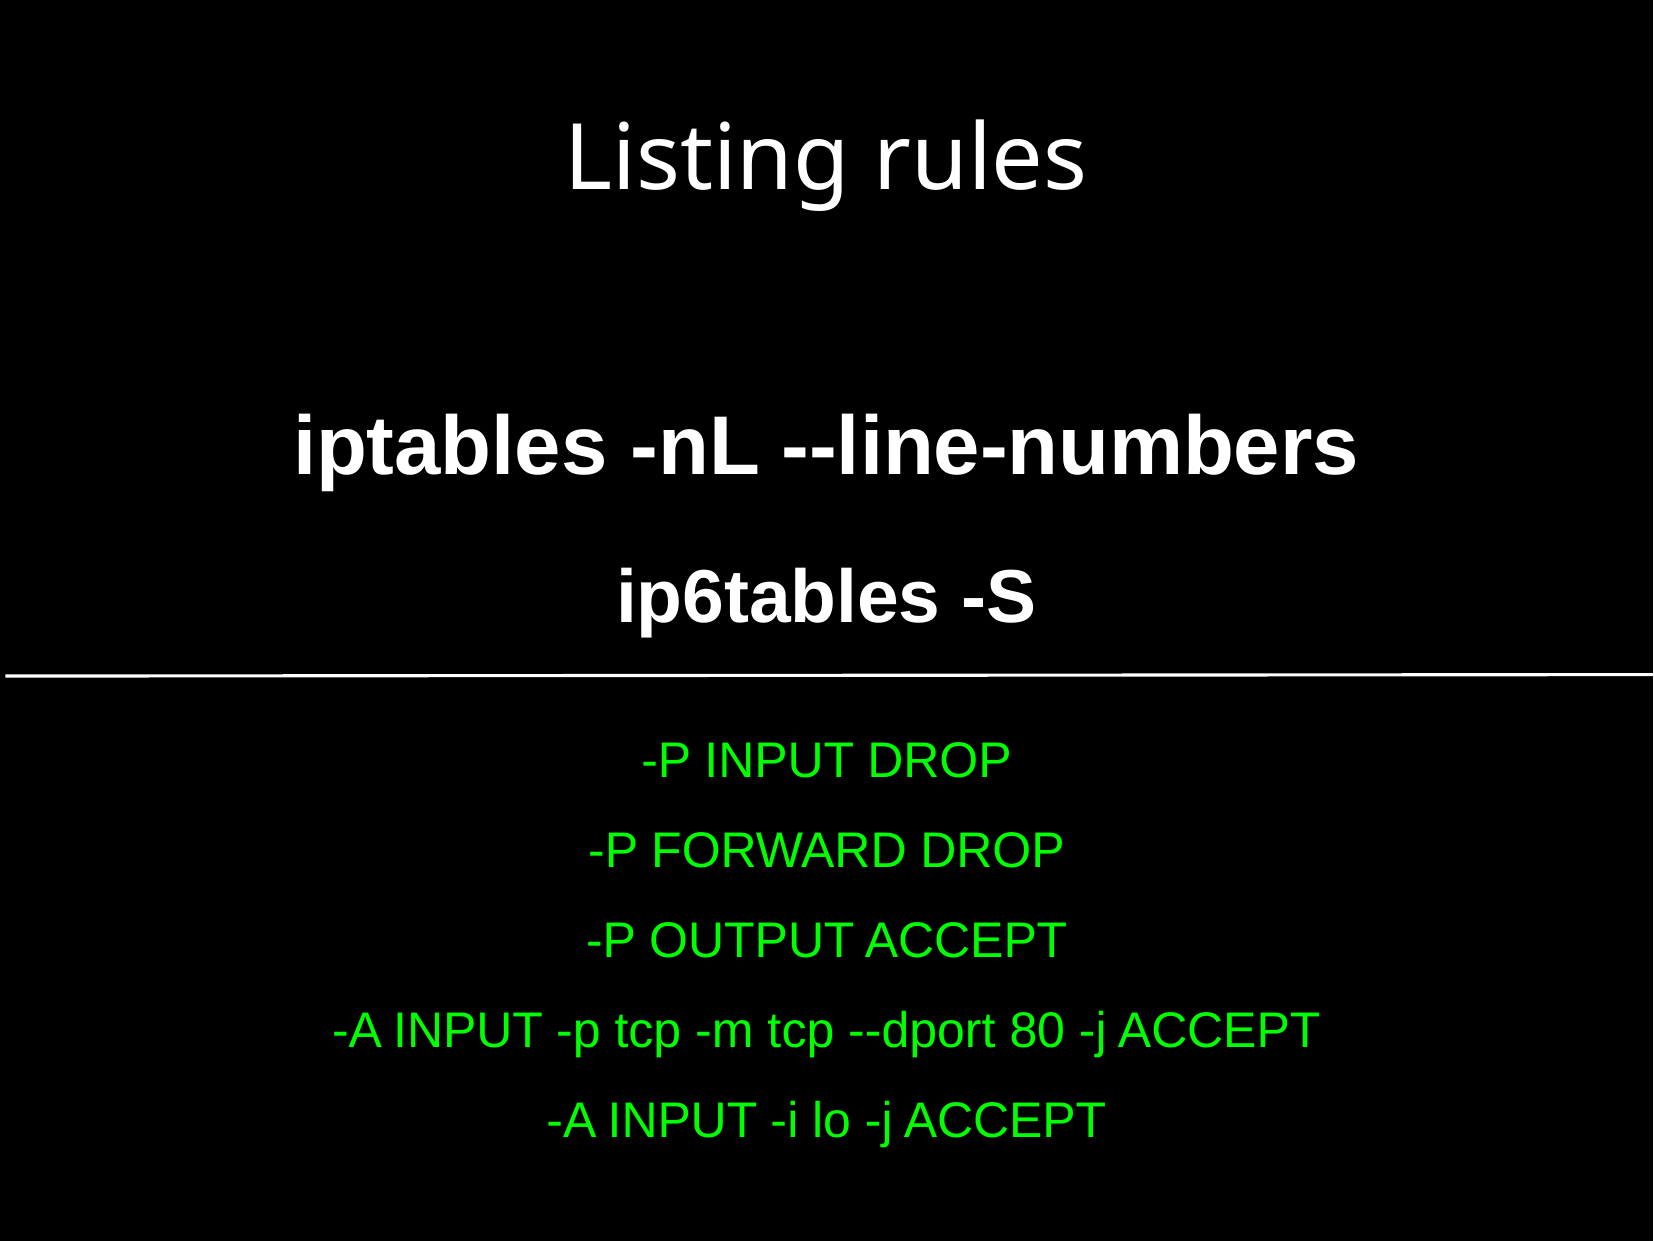

Listing rules
iptables -nL --line-numbers
ip6tables -S
-P INPUT DROP
-P FORWARD DROP
-P OUTPUT ACCEPT
-A INPUT -p tcp -m tcp --dport 80 -j ACCEPT
-A INPUT -i lo -j ACCEPT